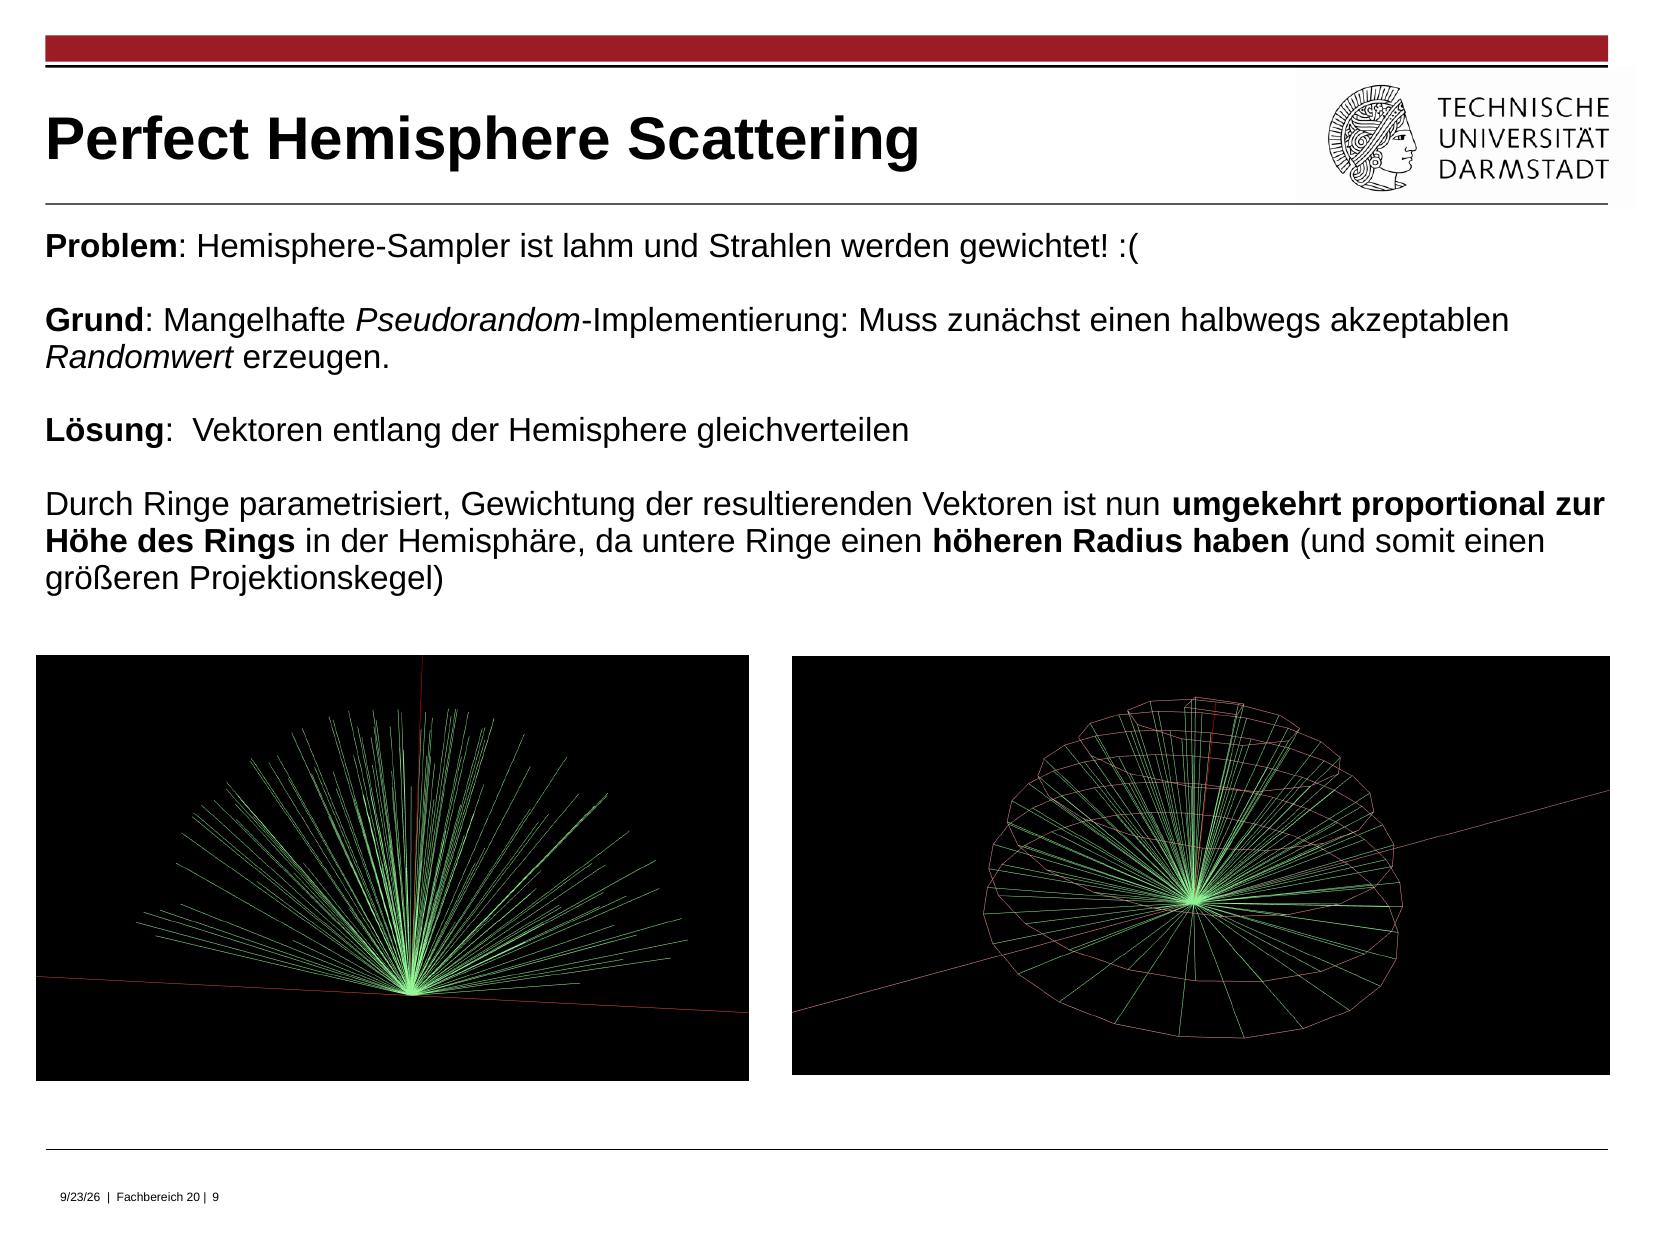

# Perfect Hemisphere Scattering
Problem: Hemisphere-Sampler ist lahm und Strahlen werden gewichtet! :(
Grund: Mangelhafte Pseudorandom-Implementierung: Muss zunächst einen halbwegs akzeptablen Randomwert erzeugen.
Lösung: Vektoren entlang der Hemisphere gleichverteilen
Durch Ringe parametrisiert, Gewichtung der resultierenden Vektoren ist nun umgekehrt proportional zur Höhe des Rings in der Hemisphäre, da untere Ringe einen höheren Radius haben (und somit einen größeren Projektionskegel)
Vorher
Nachher